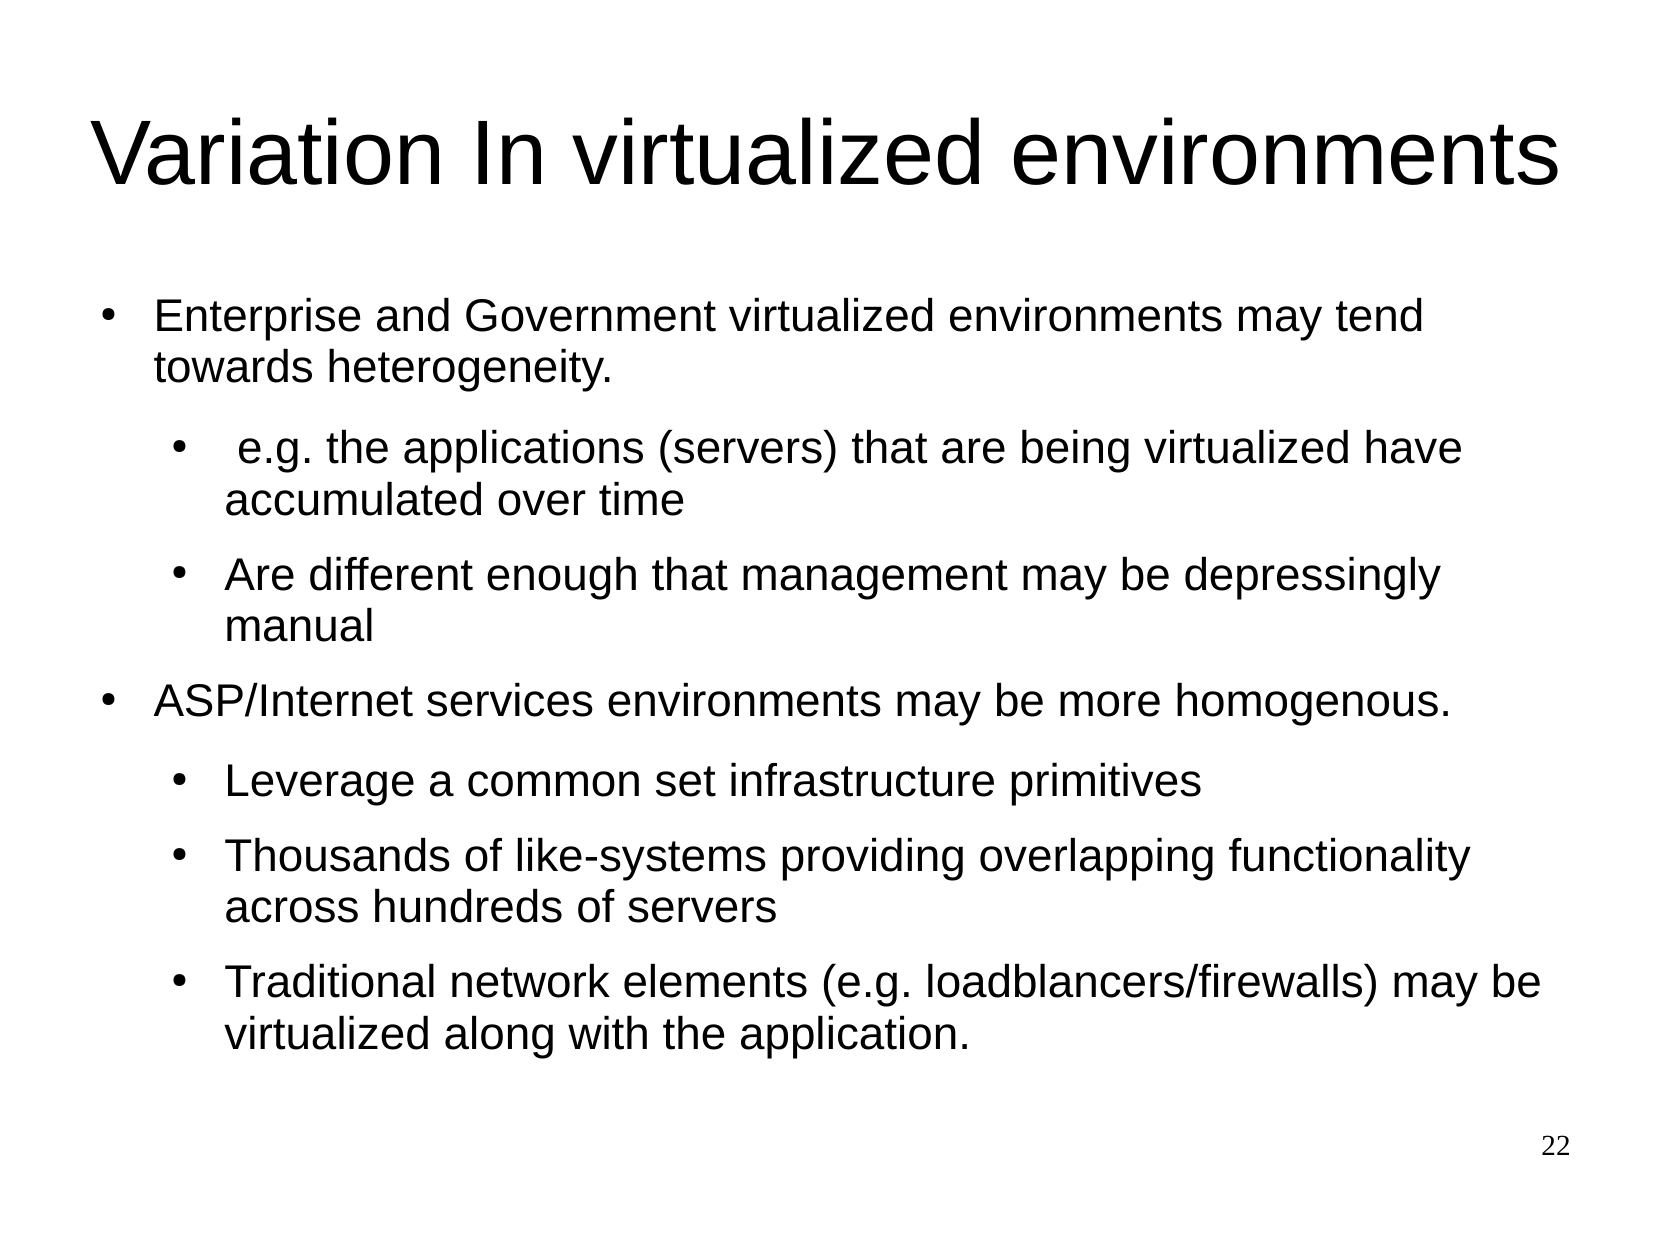

# Variation In virtualized environments
Enterprise and Government virtualized environments may tend towards heterogeneity.
 e.g. the applications (servers) that are being virtualized have accumulated over time
Are different enough that management may be depressingly manual
ASP/Internet services environments may be more homogenous.
Leverage a common set infrastructure primitives
Thousands of like-systems providing overlapping functionality across hundreds of servers
Traditional network elements (e.g. loadblancers/firewalls) may be virtualized along with the application.
22